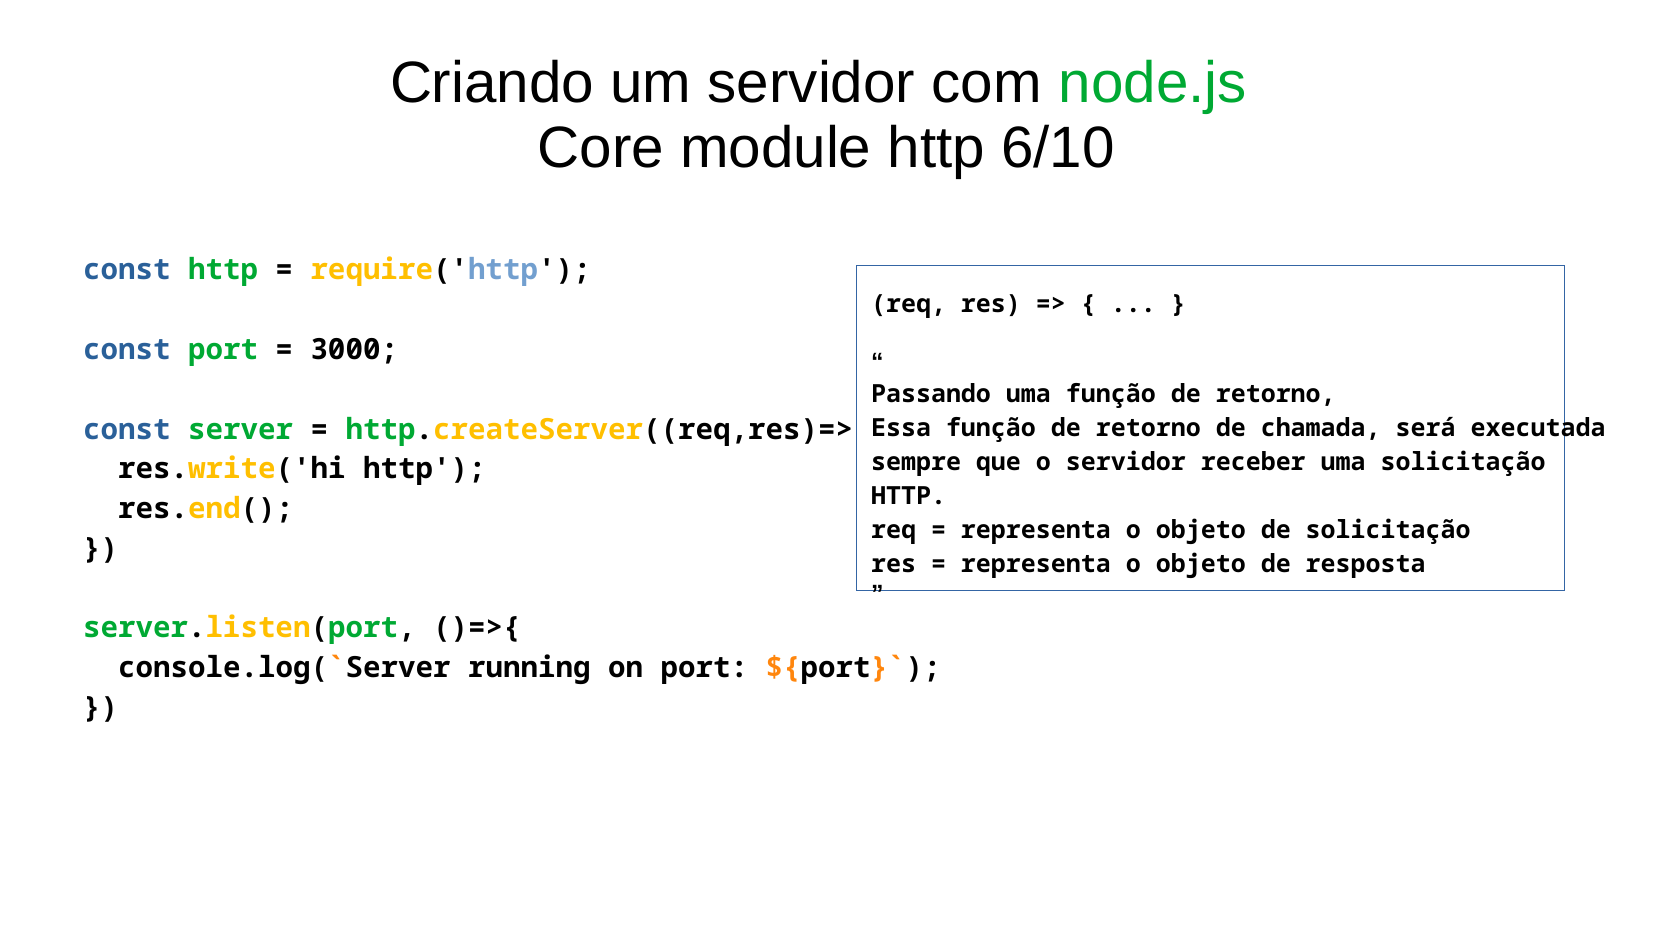

# Criando um servidor com node.js Core module http 6/10
const http = require('http');
const port = 3000;
const server = http.createServer((req,res)=>{
 res.write('hi http');
 res.end();
})
server.listen(port, ()=>{
 console.log(`Server running on port: ${port}`);
})
(req, res) => { ... }
“
Passando uma função de retorno,
Essa função de retorno de chamada, será executada
sempre que o servidor receber uma solicitação
HTTP.
req = representa o objeto de solicitação
res = representa o objeto de resposta
”